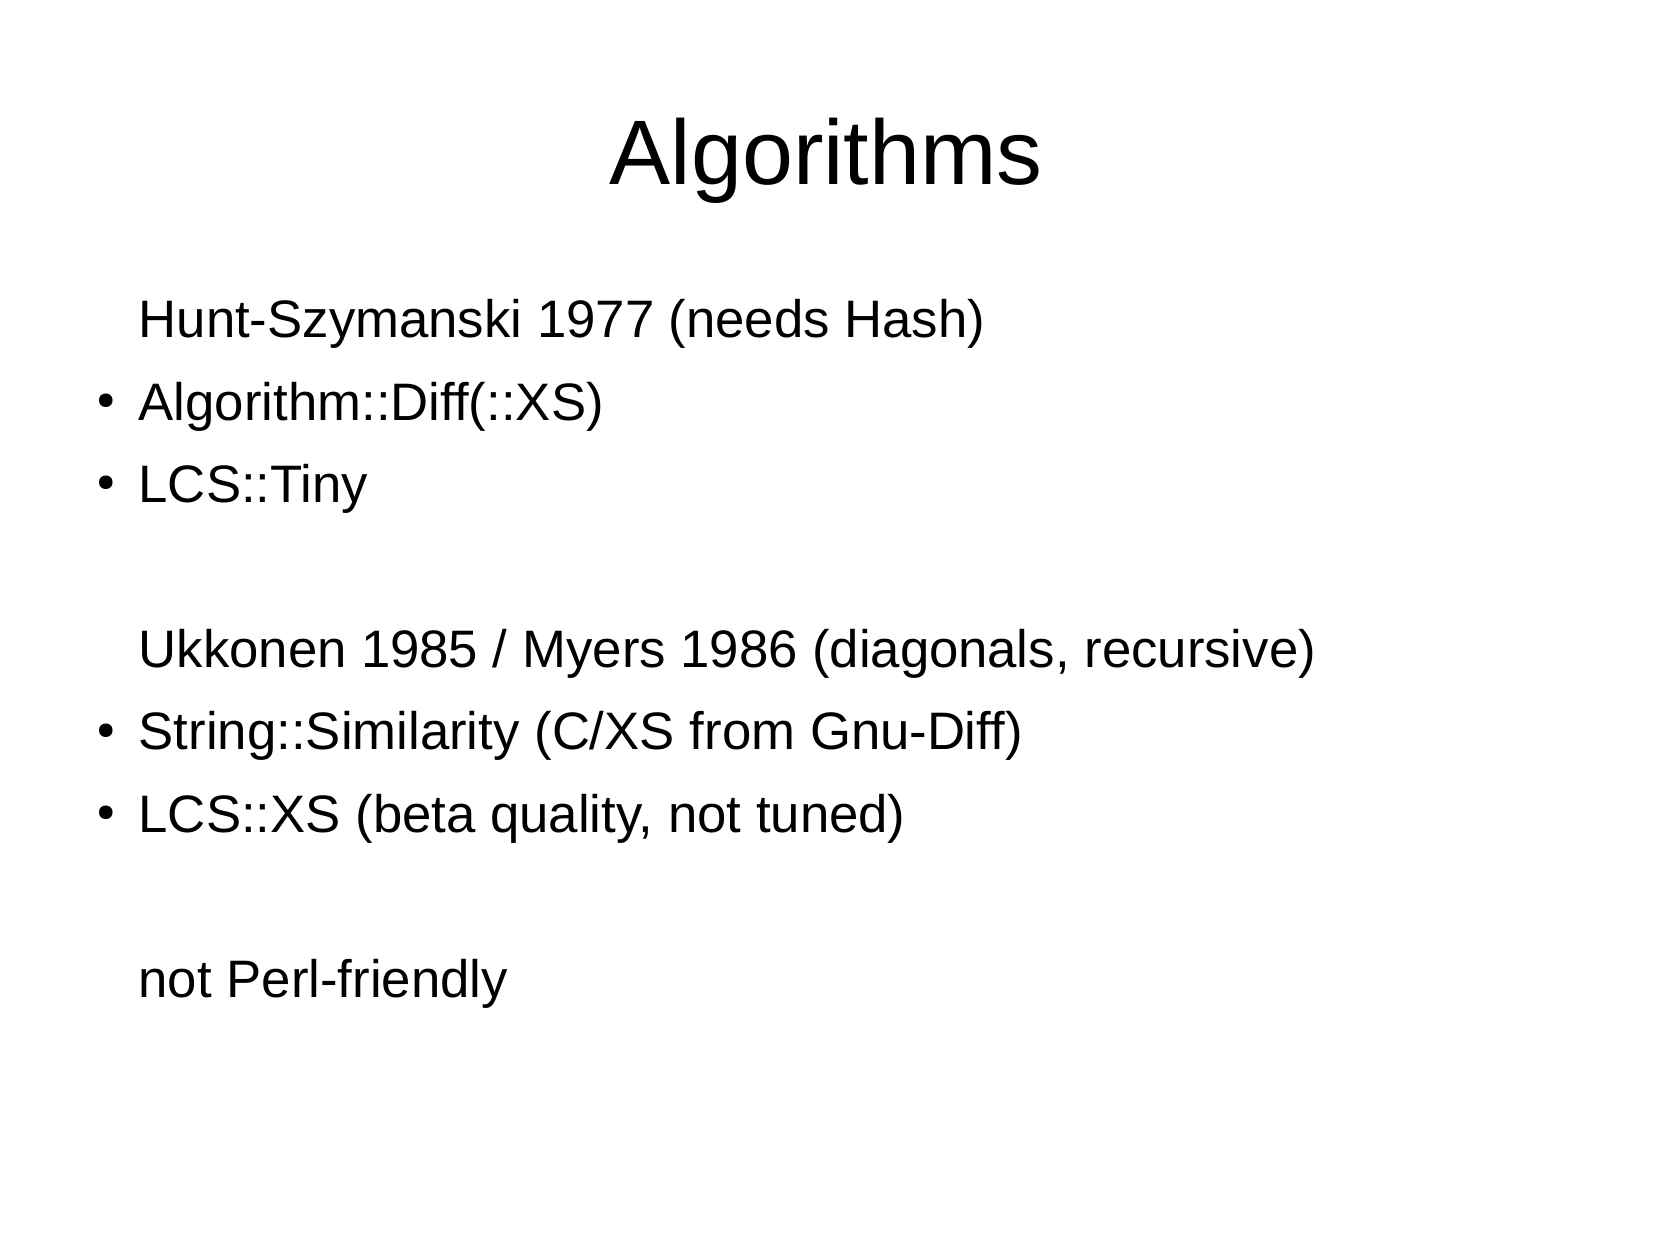

# Algorithms
Hunt-Szymanski 1977 (needs Hash)
Algorithm::Diff(::XS)
LCS::Tiny
Ukkonen 1985 / Myers 1986 (diagonals, recursive)
String::Similarity (C/XS from Gnu-Diff)
LCS::XS (beta quality, not tuned)
not Perl-friendly